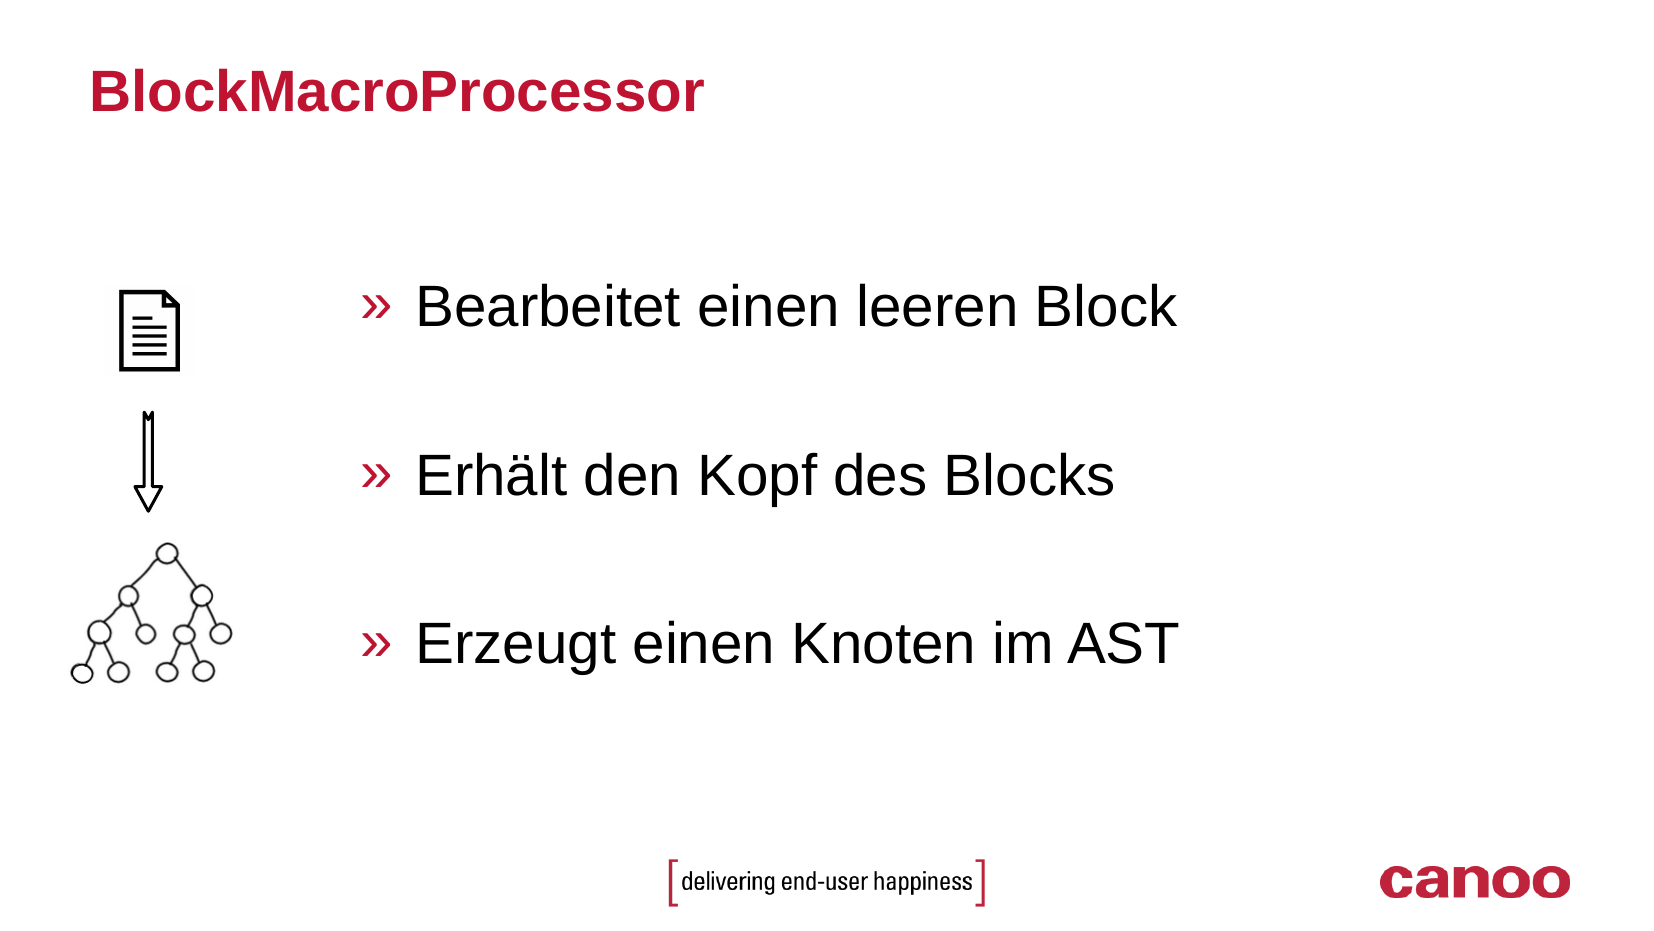

# BlockMacroProcessor
Bearbeitet einen leeren Block
Erhält den Kopf des Blocks
Erzeugt einen Knoten im AST